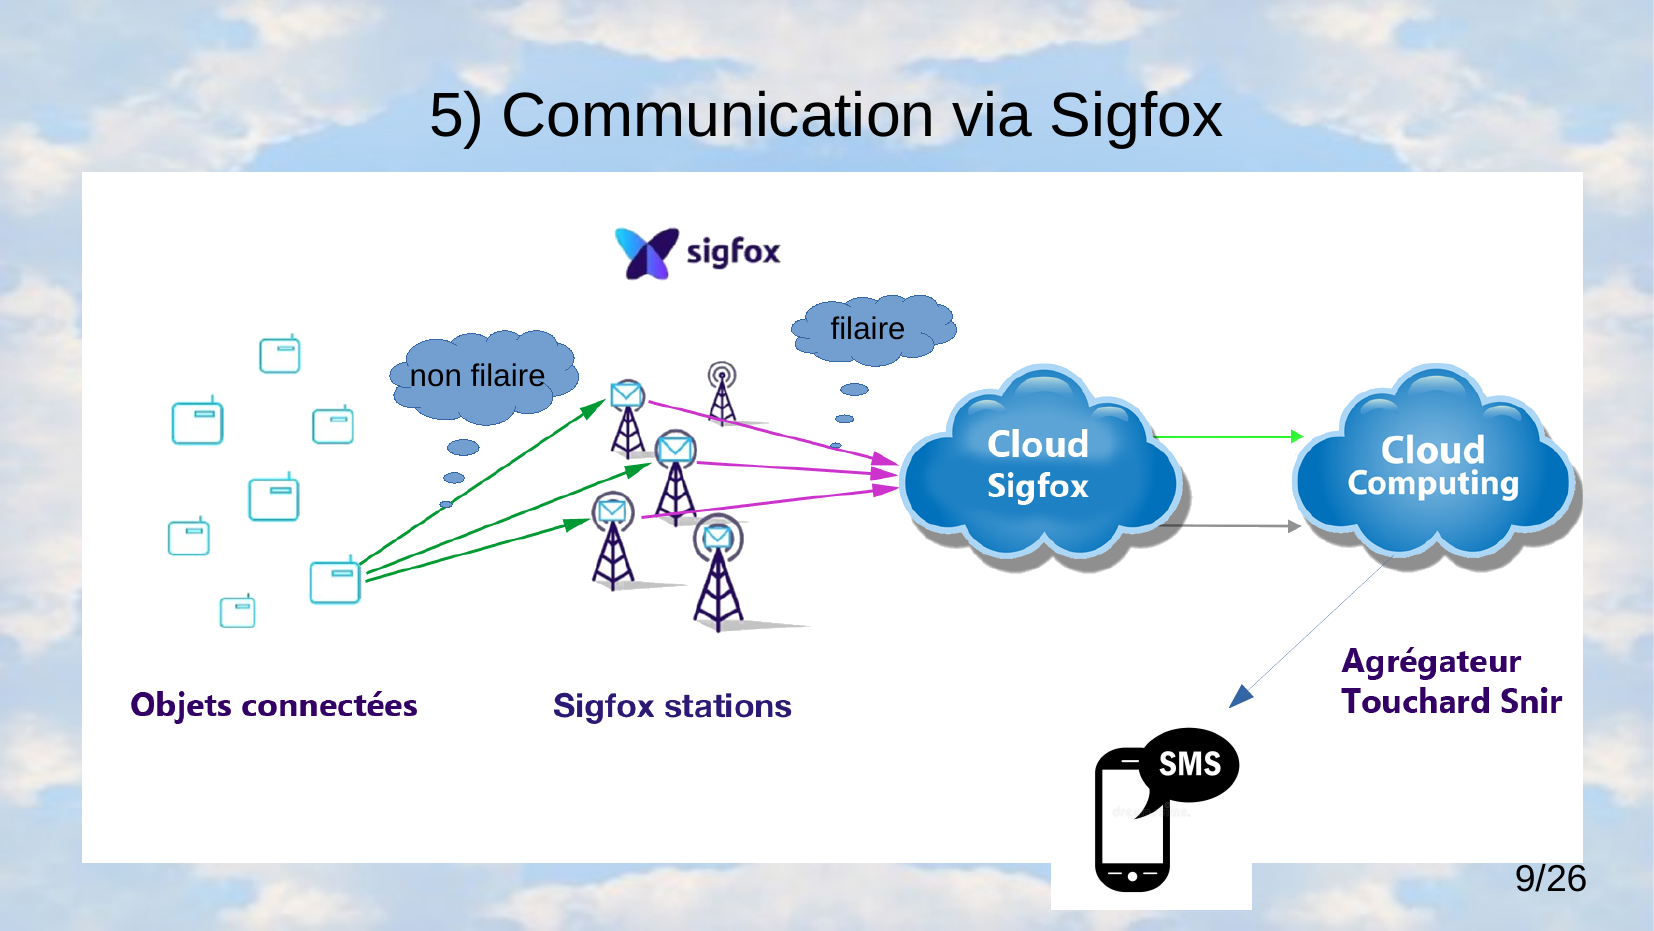

# 5) Communication via Sigfox
filaire
non filaire